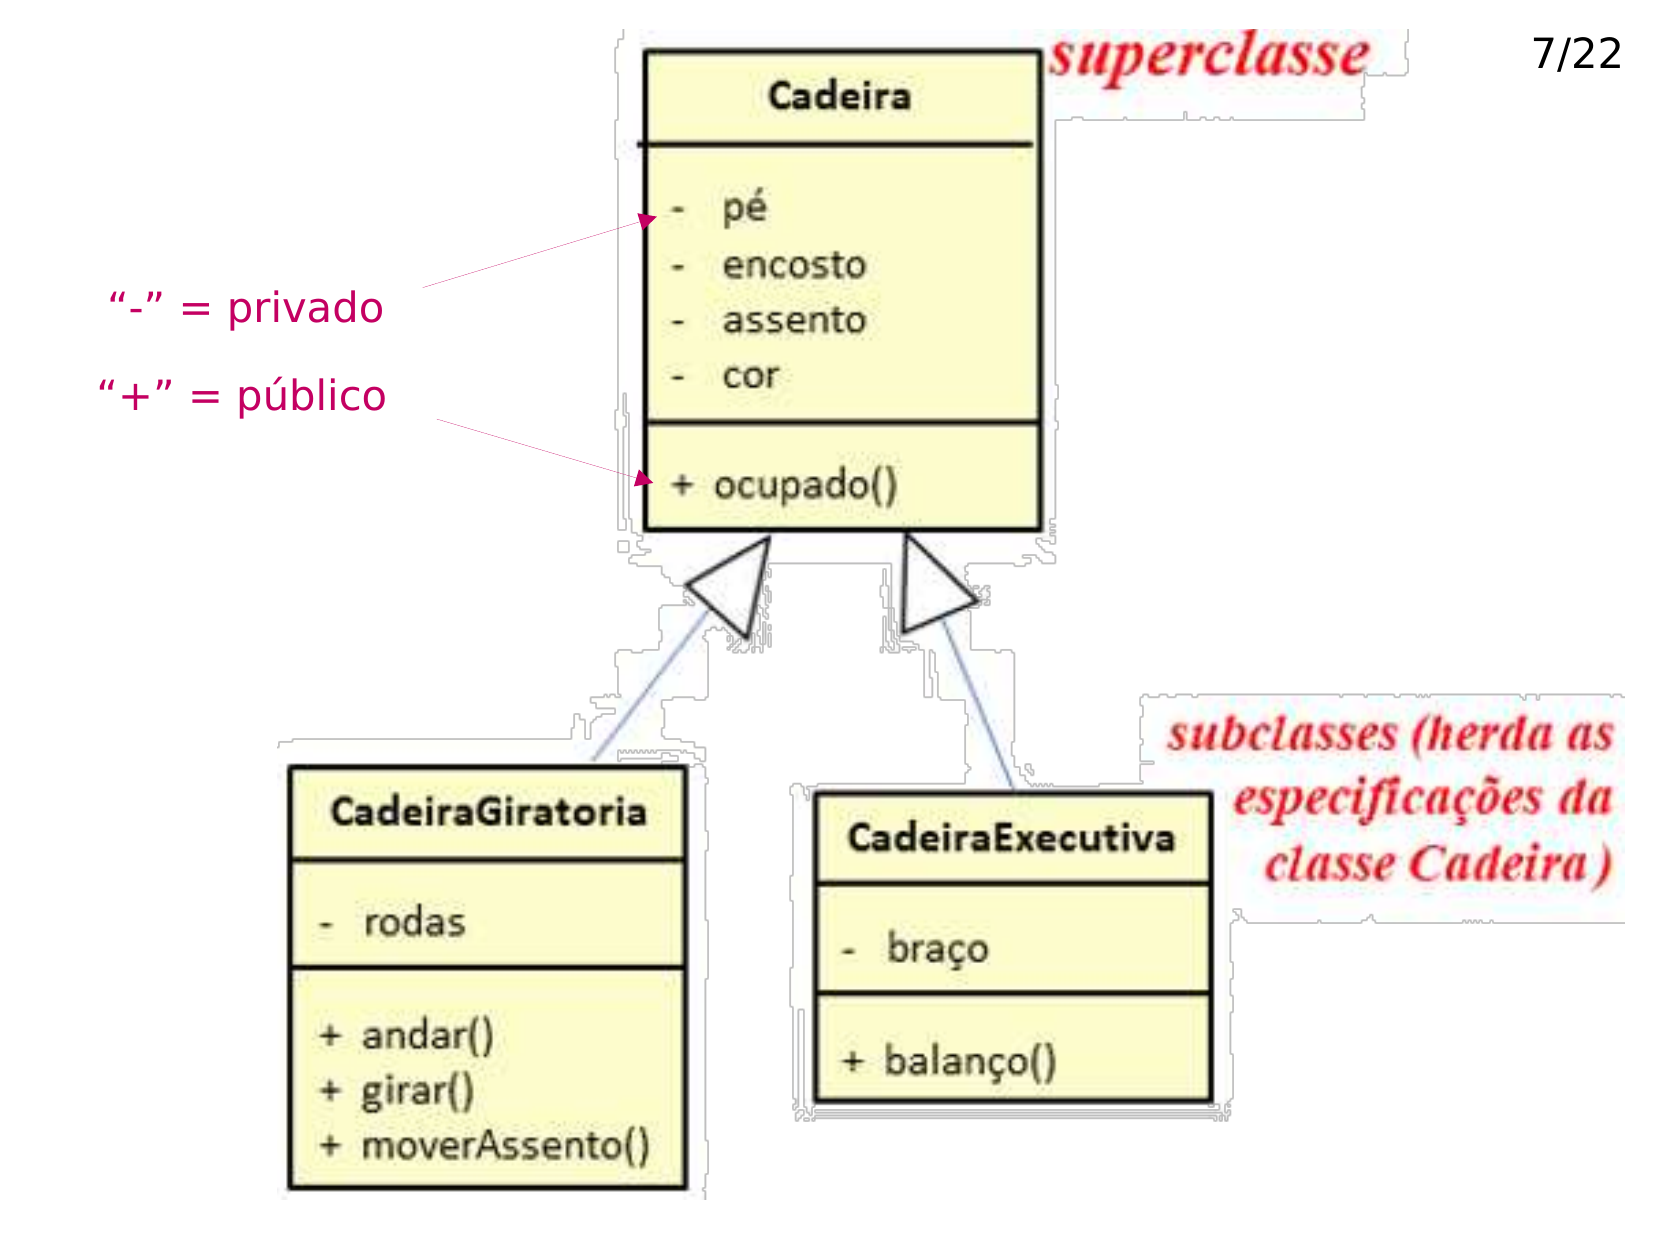

#
7
“-” = privado
“+” = público